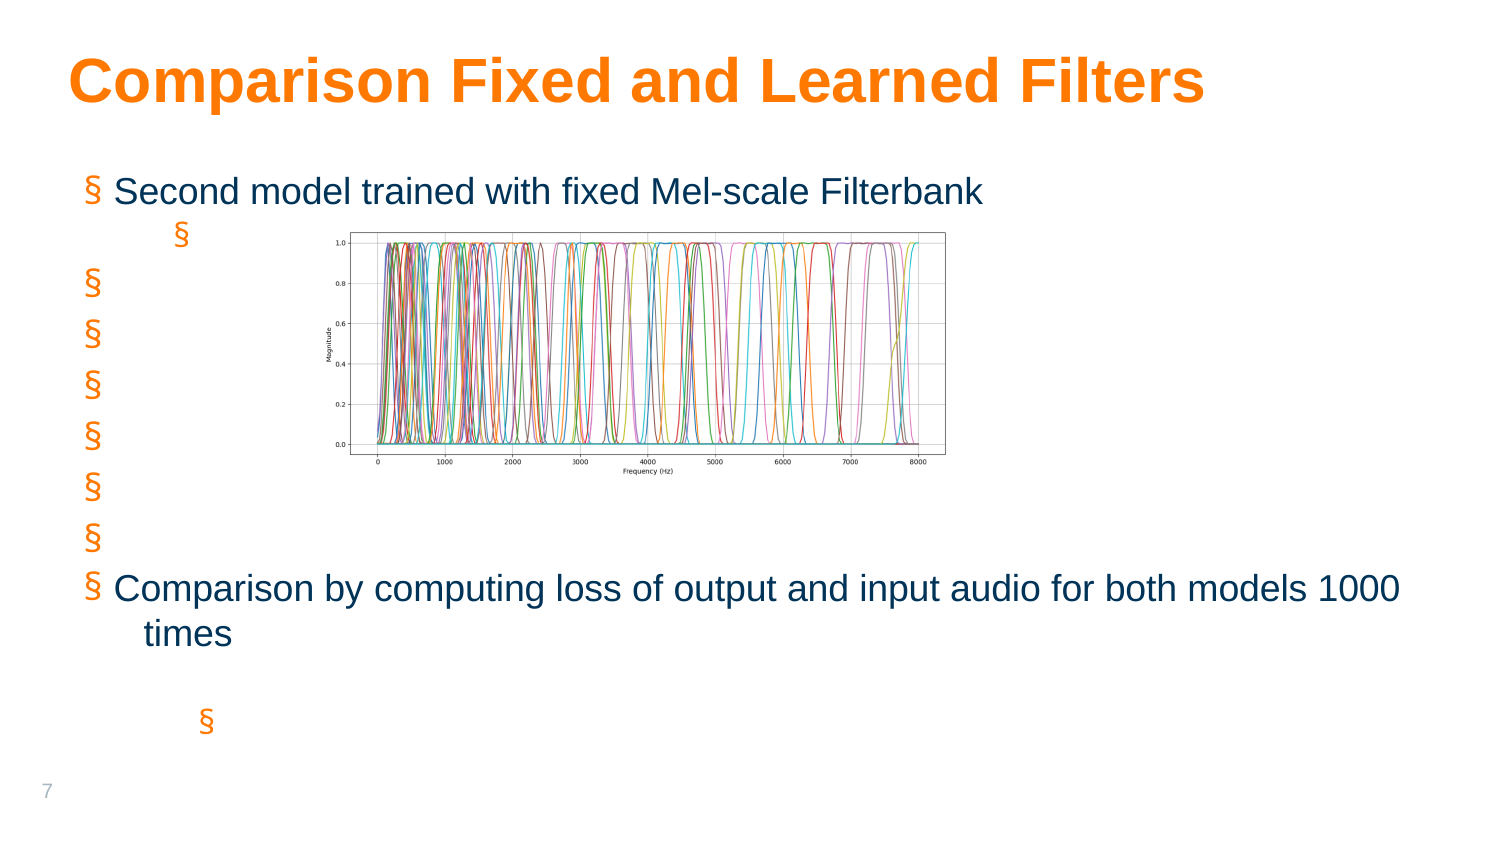

# Comparison Fixed and Learned Filters
Second model trained with fixed Mel-scale Filterbank
Comparison by computing loss of output and input audio for both models 1000 times